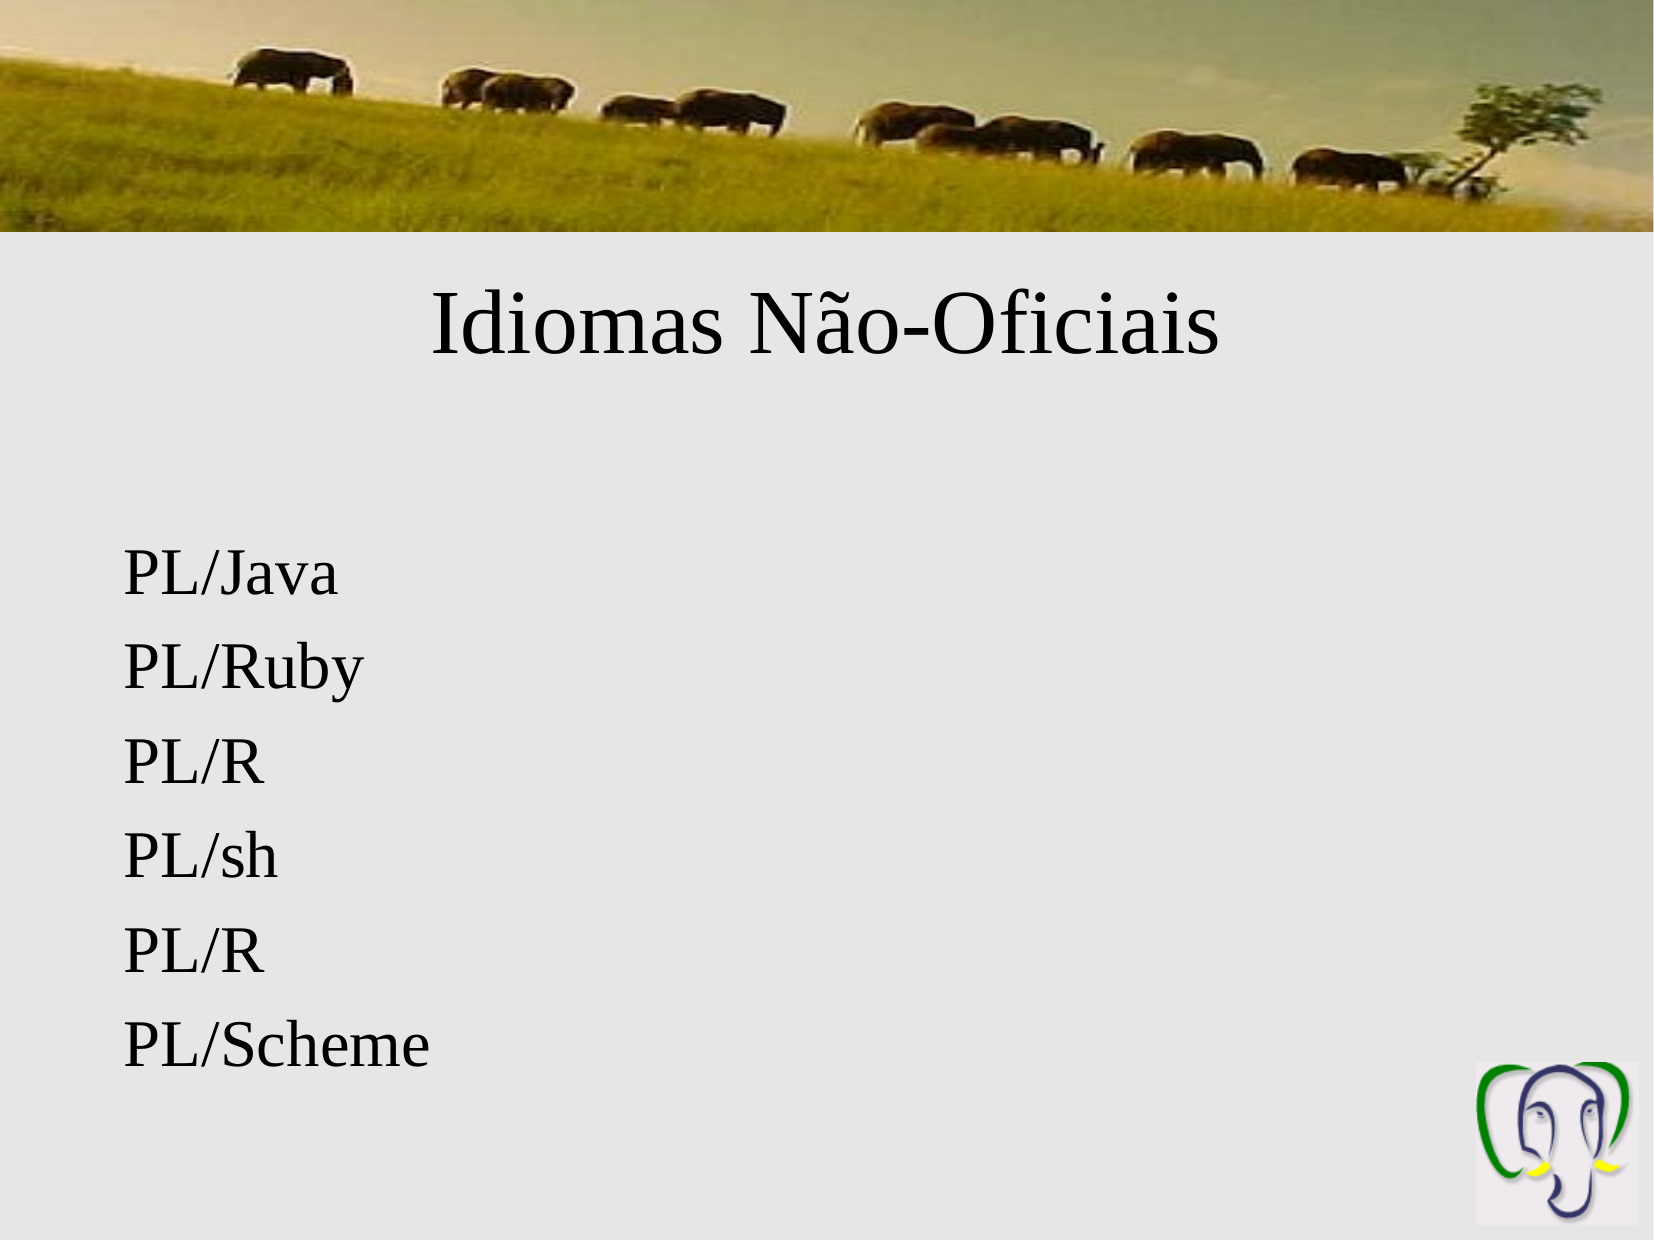

# Idiomas Não-Oficiais
PL/Java
PL/Ruby
PL/R
PL/sh
PL/R
PL/Scheme